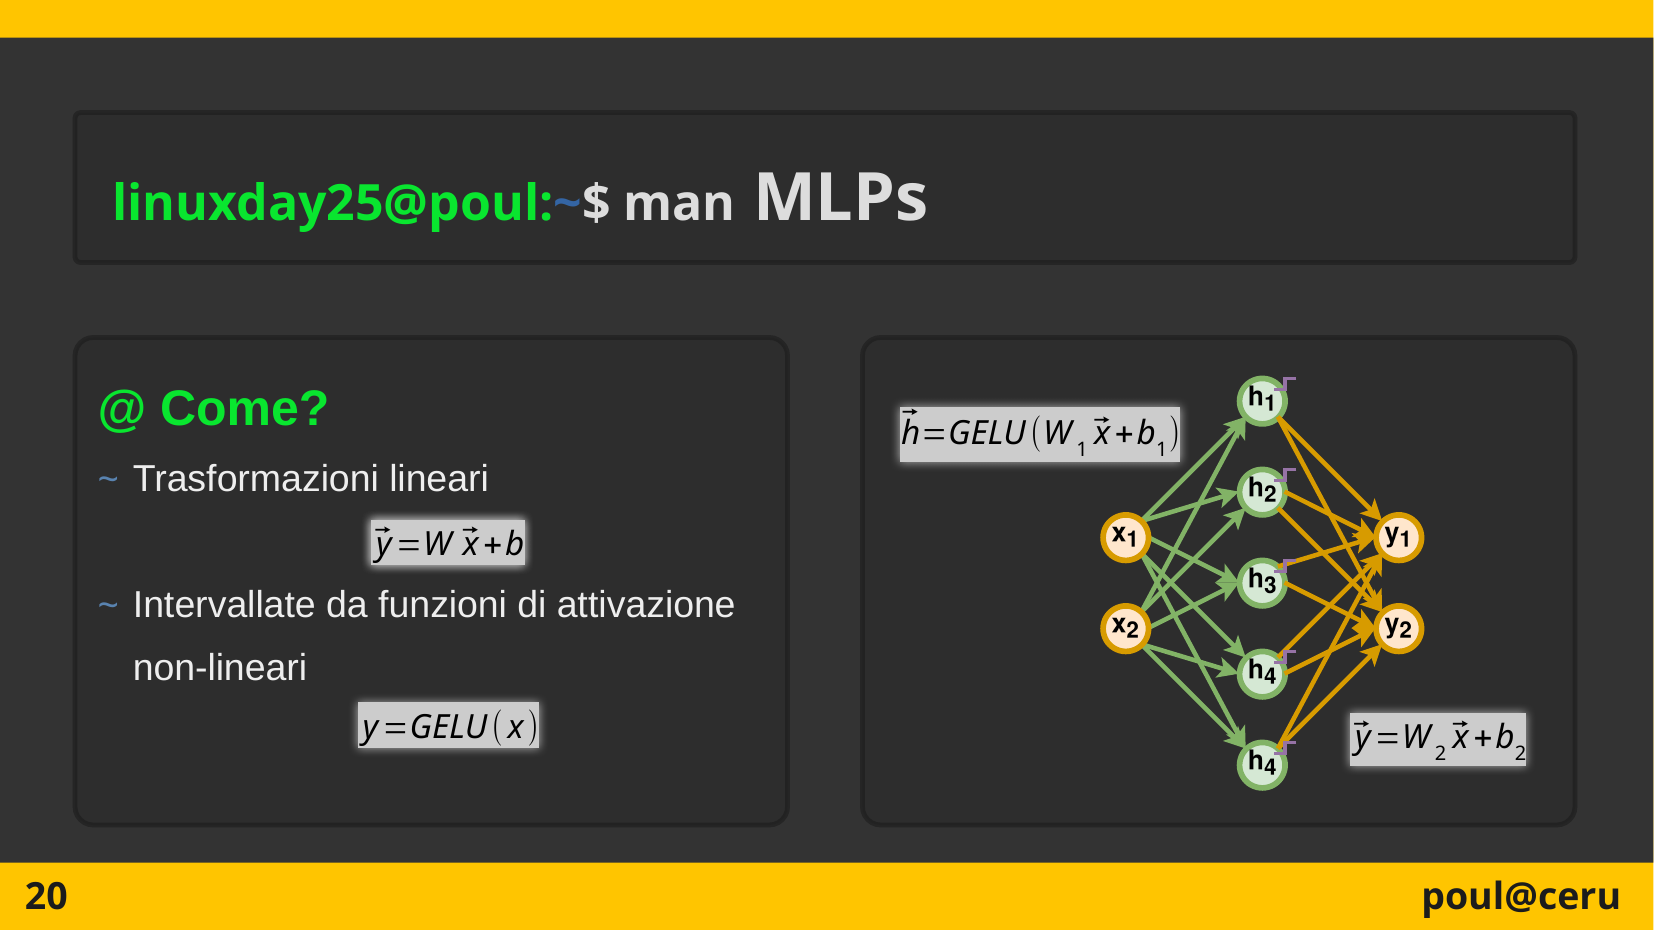

# linuxday25@poul:~$ man MLPs
@ Come?
Trasformazioni lineari
Intervallate da funzioni di attivazione non-lineari
poul@ceru